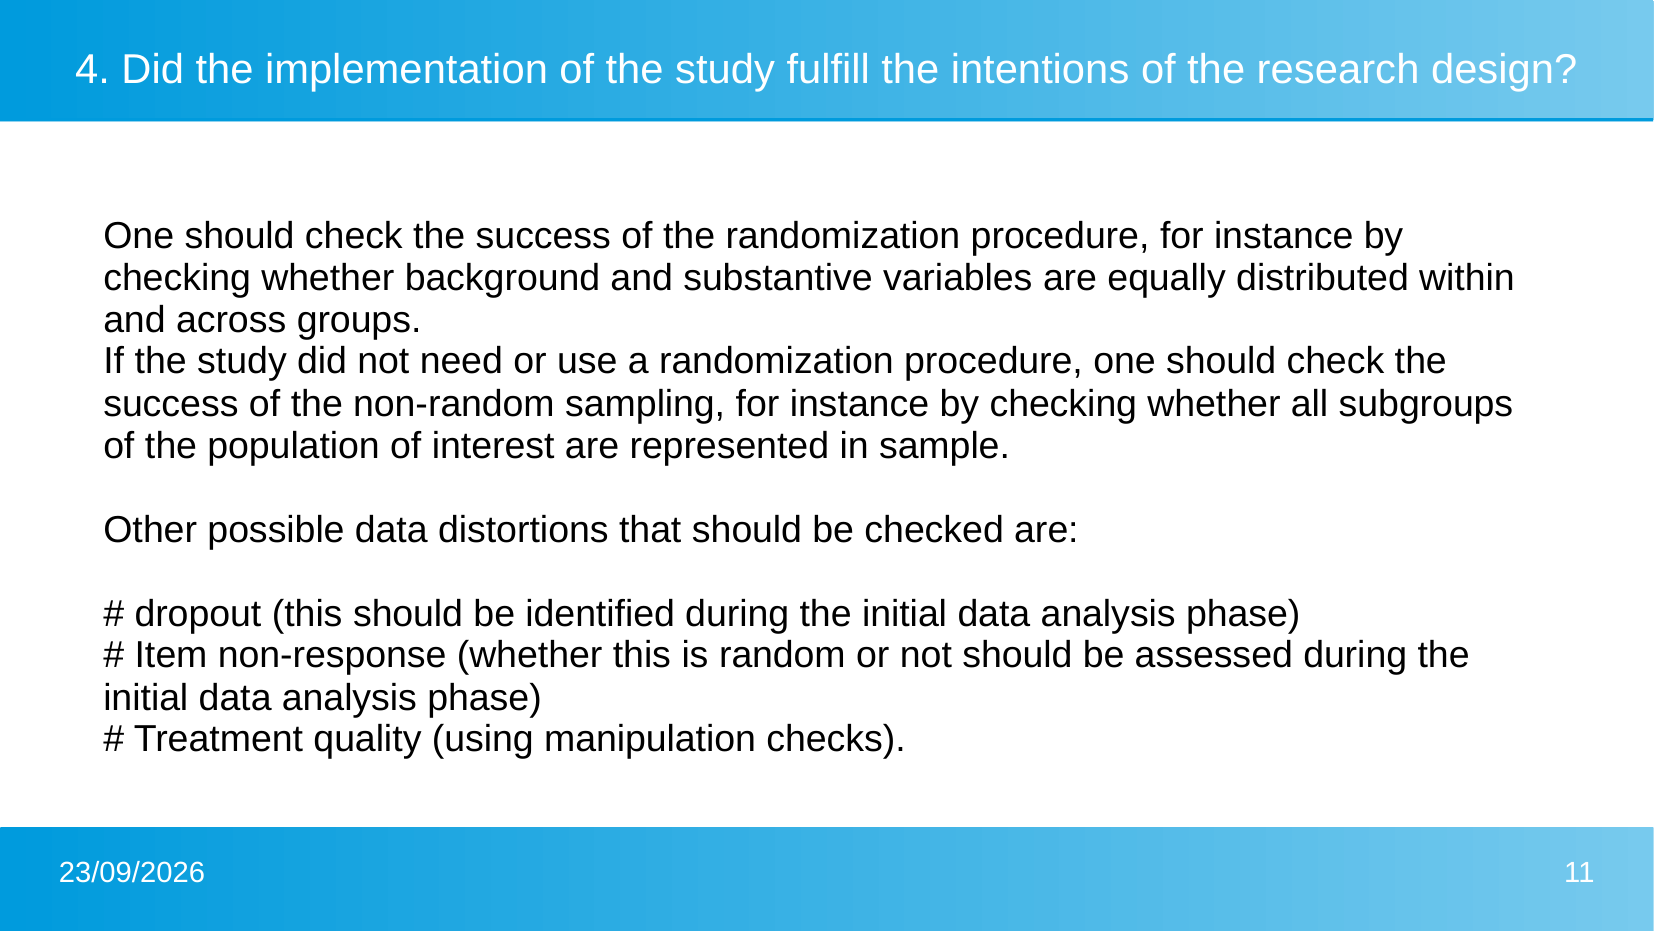

# 4. Did the implementation of the study fulfill the intentions of the research design?
One should check the success of the randomization procedure, for instance by checking whether background and substantive variables are equally distributed within and across groups.
If the study did not need or use a randomization procedure, one should check the success of the non-random sampling, for instance by checking whether all subgroups of the population of interest are represented in sample.
Other possible data distortions that should be checked are:
# dropout (this should be identified during the initial data analysis phase)
# Item non-response (whether this is random or not should be assessed during the initial data analysis phase)
# Treatment quality (using manipulation checks).
11